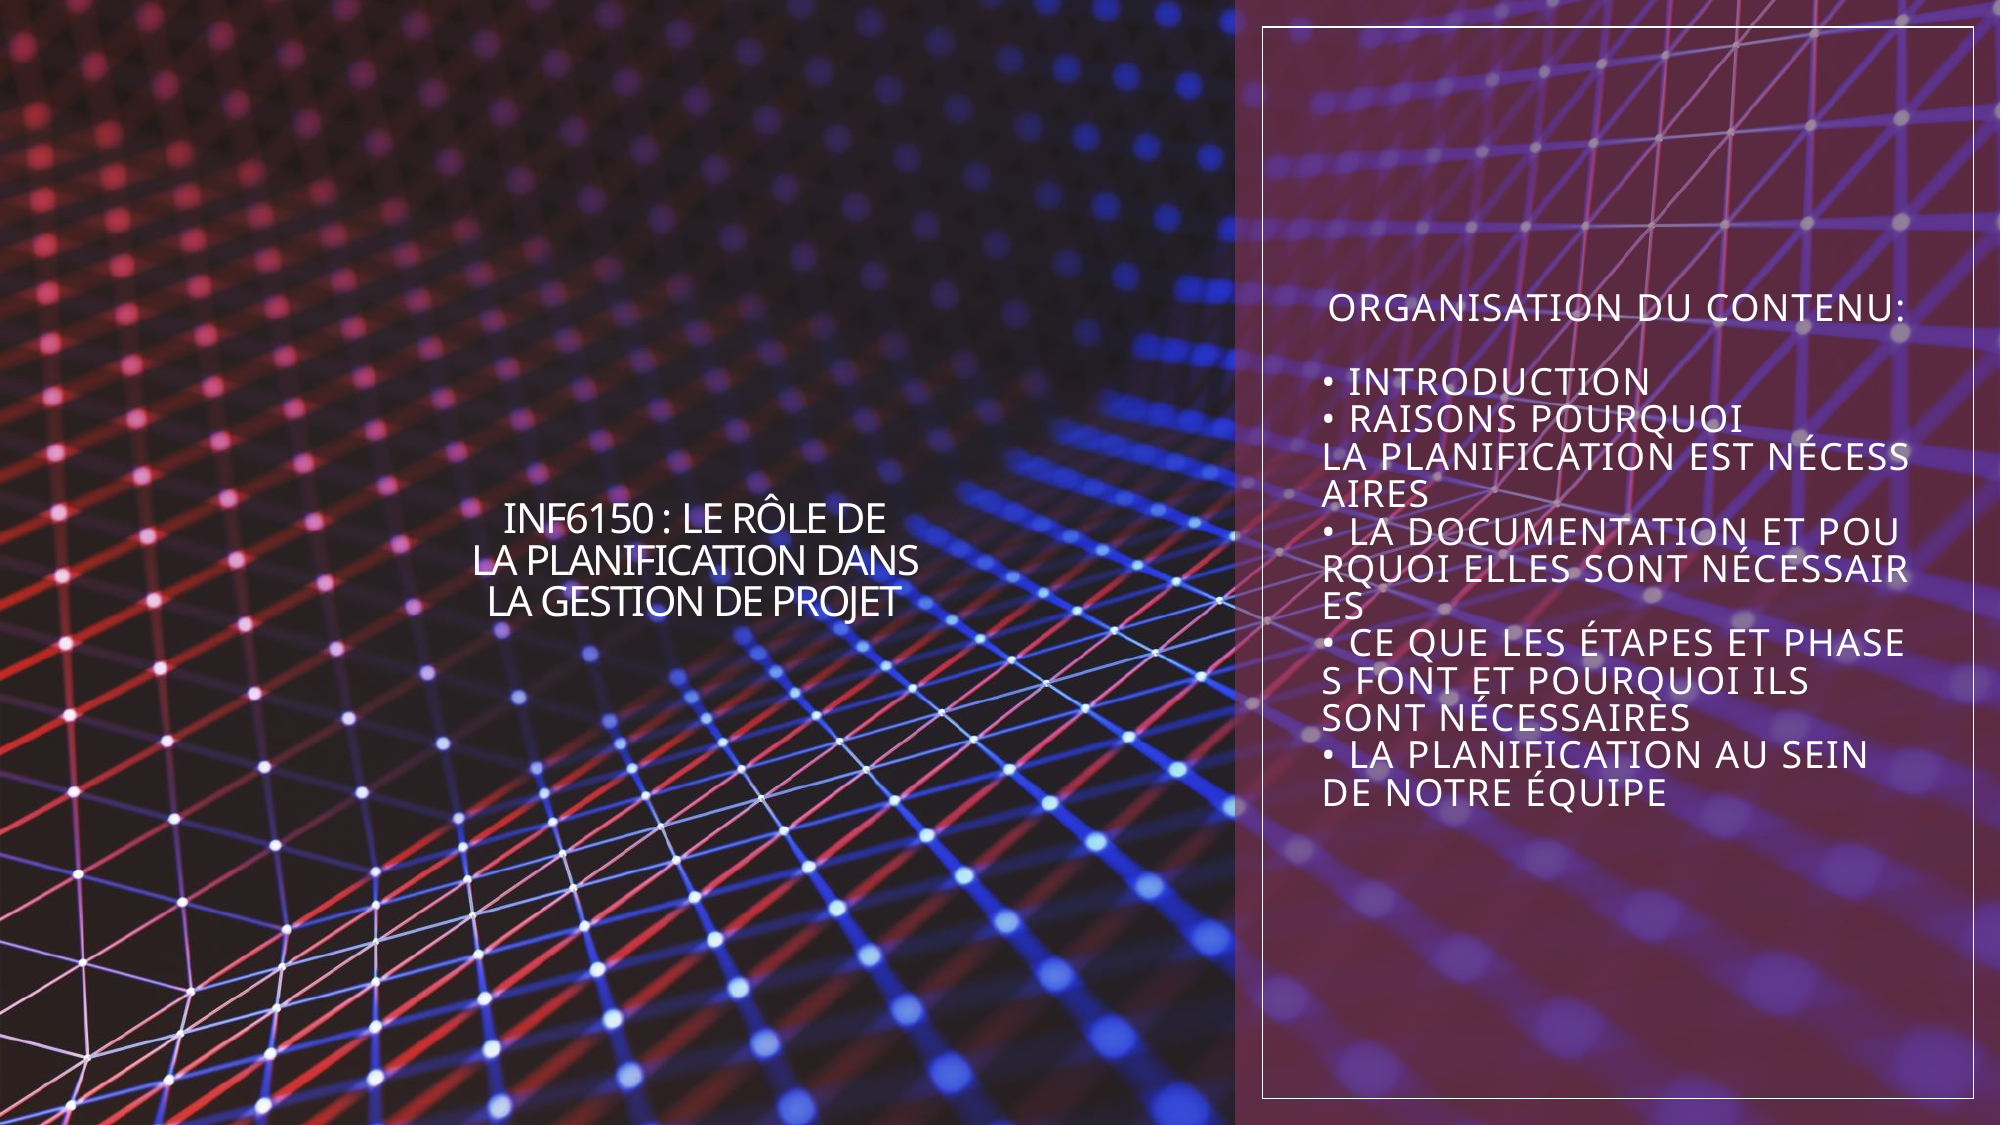

ORGANISATION DU CONTENU:
• INTRODUCTION
• RAISONS pourquoi LA PLANIFICATION EST NÉCESSAIRES
• LA DOCUMENTATION ET POURQUOI ELLES SONT NÉCESSAIRES
• CE QUE LES ÉTAPES ET PHASES FONT ET POURQUOI ILS SONT NÉCESSAIRES
• LA PLANIFICATION AU SEIN DE NOTRE ÉQUIPE
# INF6150 : LE RÔLE DE LA PLANIFICATION DANS LA GESTION DE PROJET